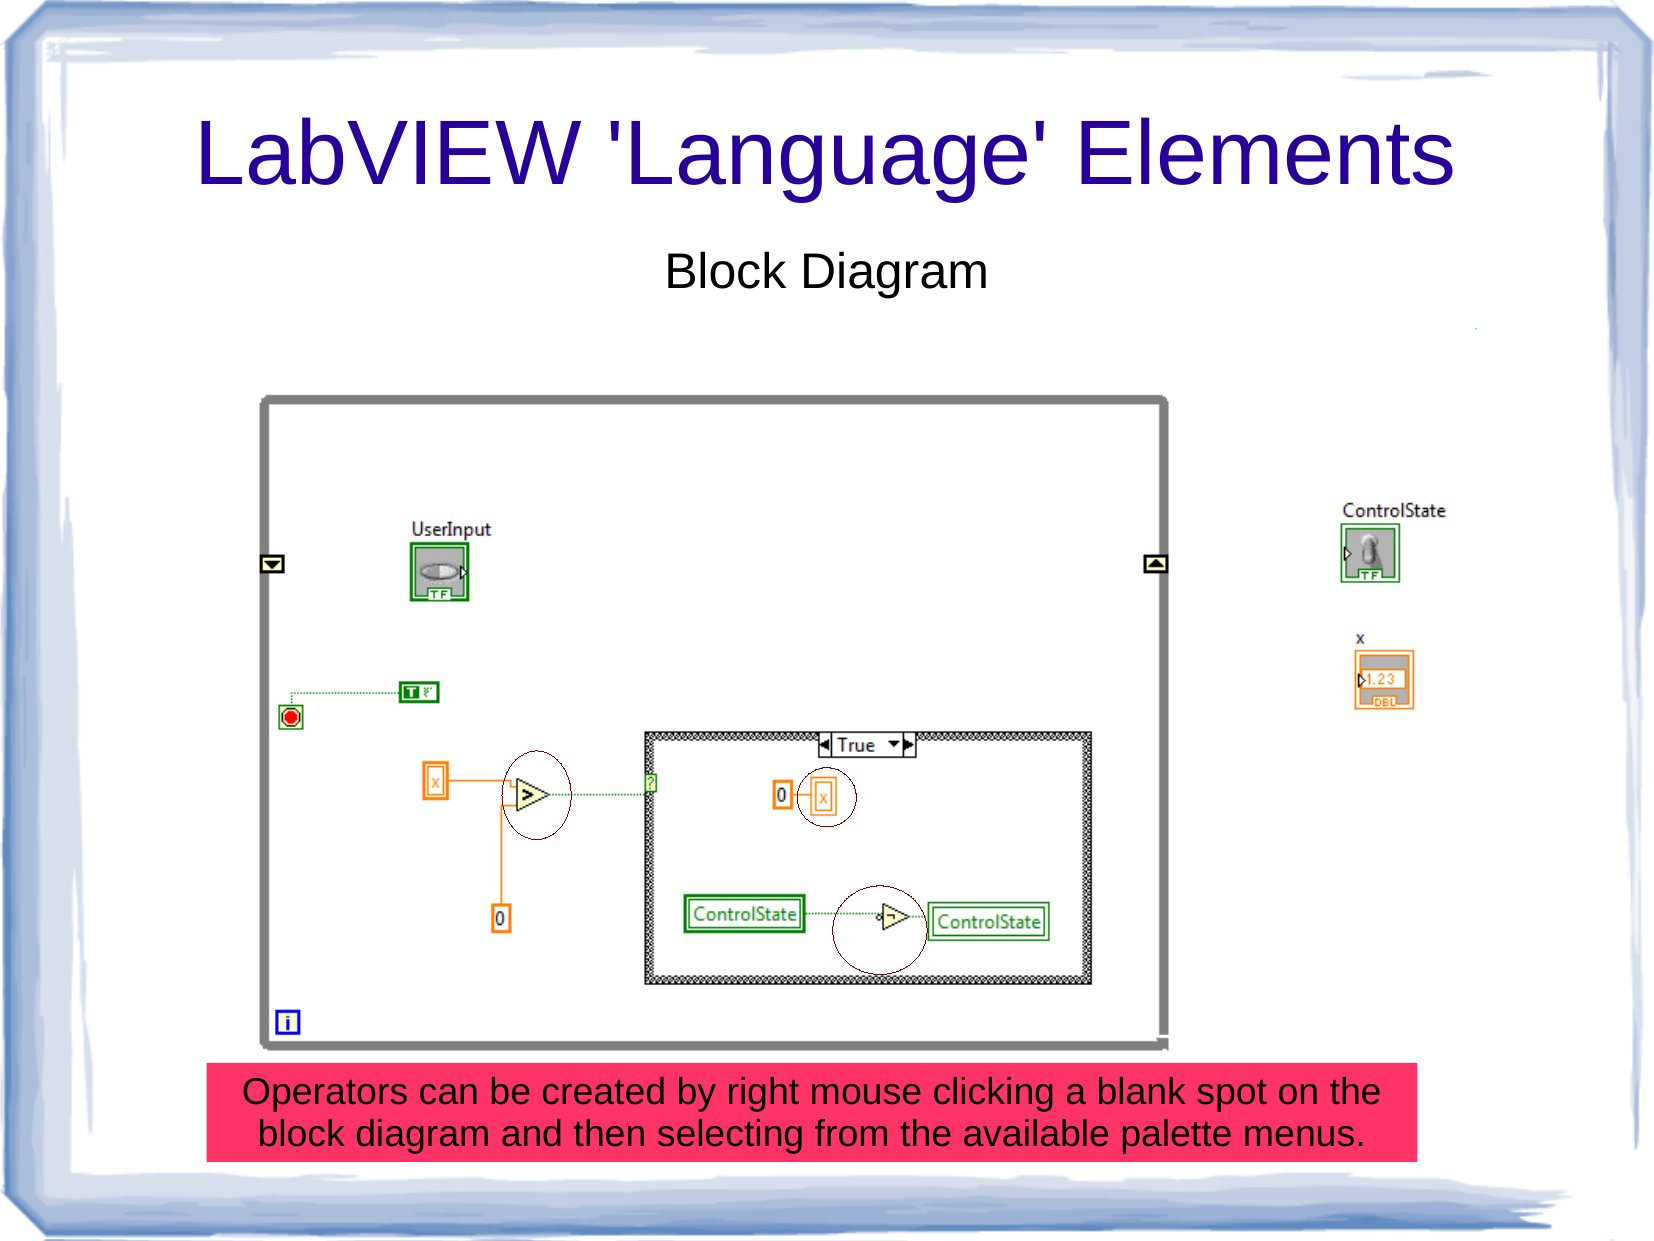

# LabVIEW 'Language' Elements
Block Diagram
Operators can be created by right mouse clicking a blank spot on the block diagram and then selecting from the available palette menus.